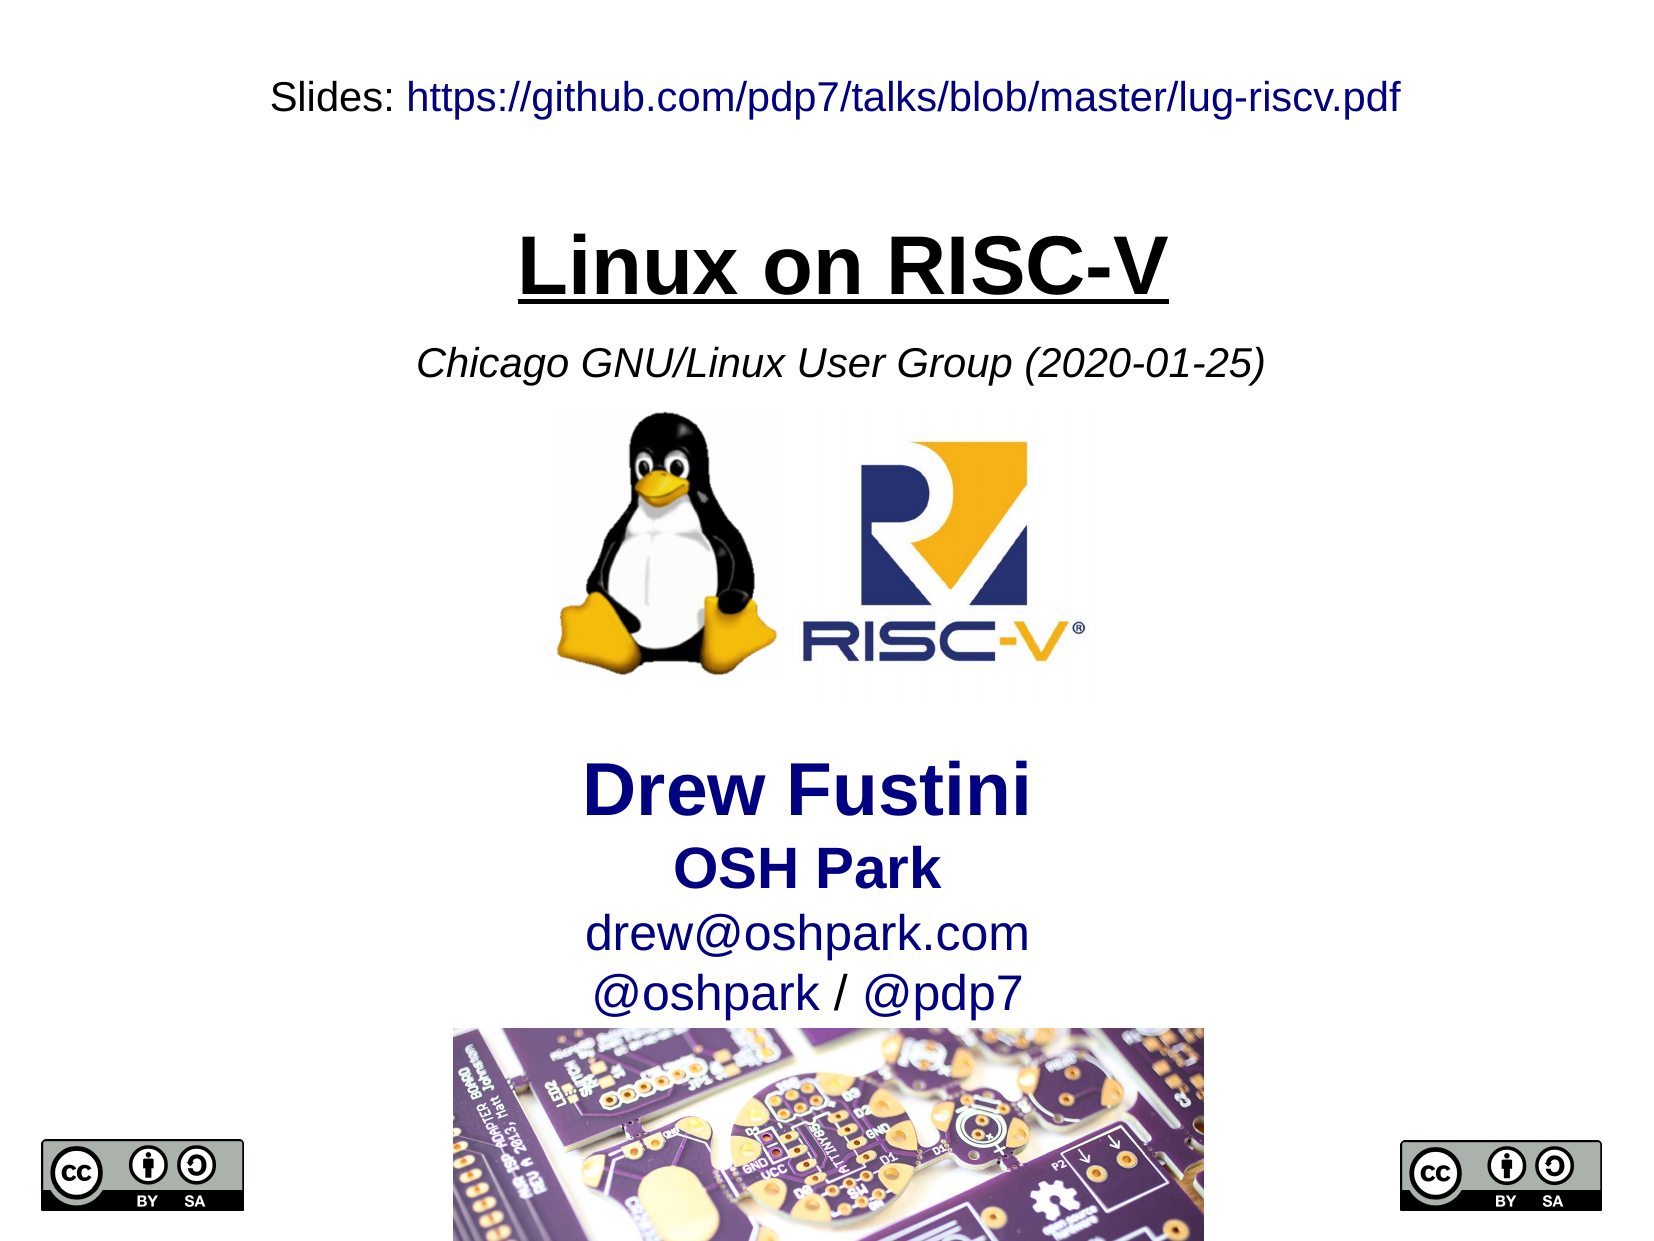

Drew Fustini
OSH Park
drew@oshpark.com
@oshpark / @pdp7
Slides: https://github.com/pdp7/talks/blob/master/lug-riscv.pdf
Linux on RISC-V
Chicago GNU/Linux User Group (2020-01-25)